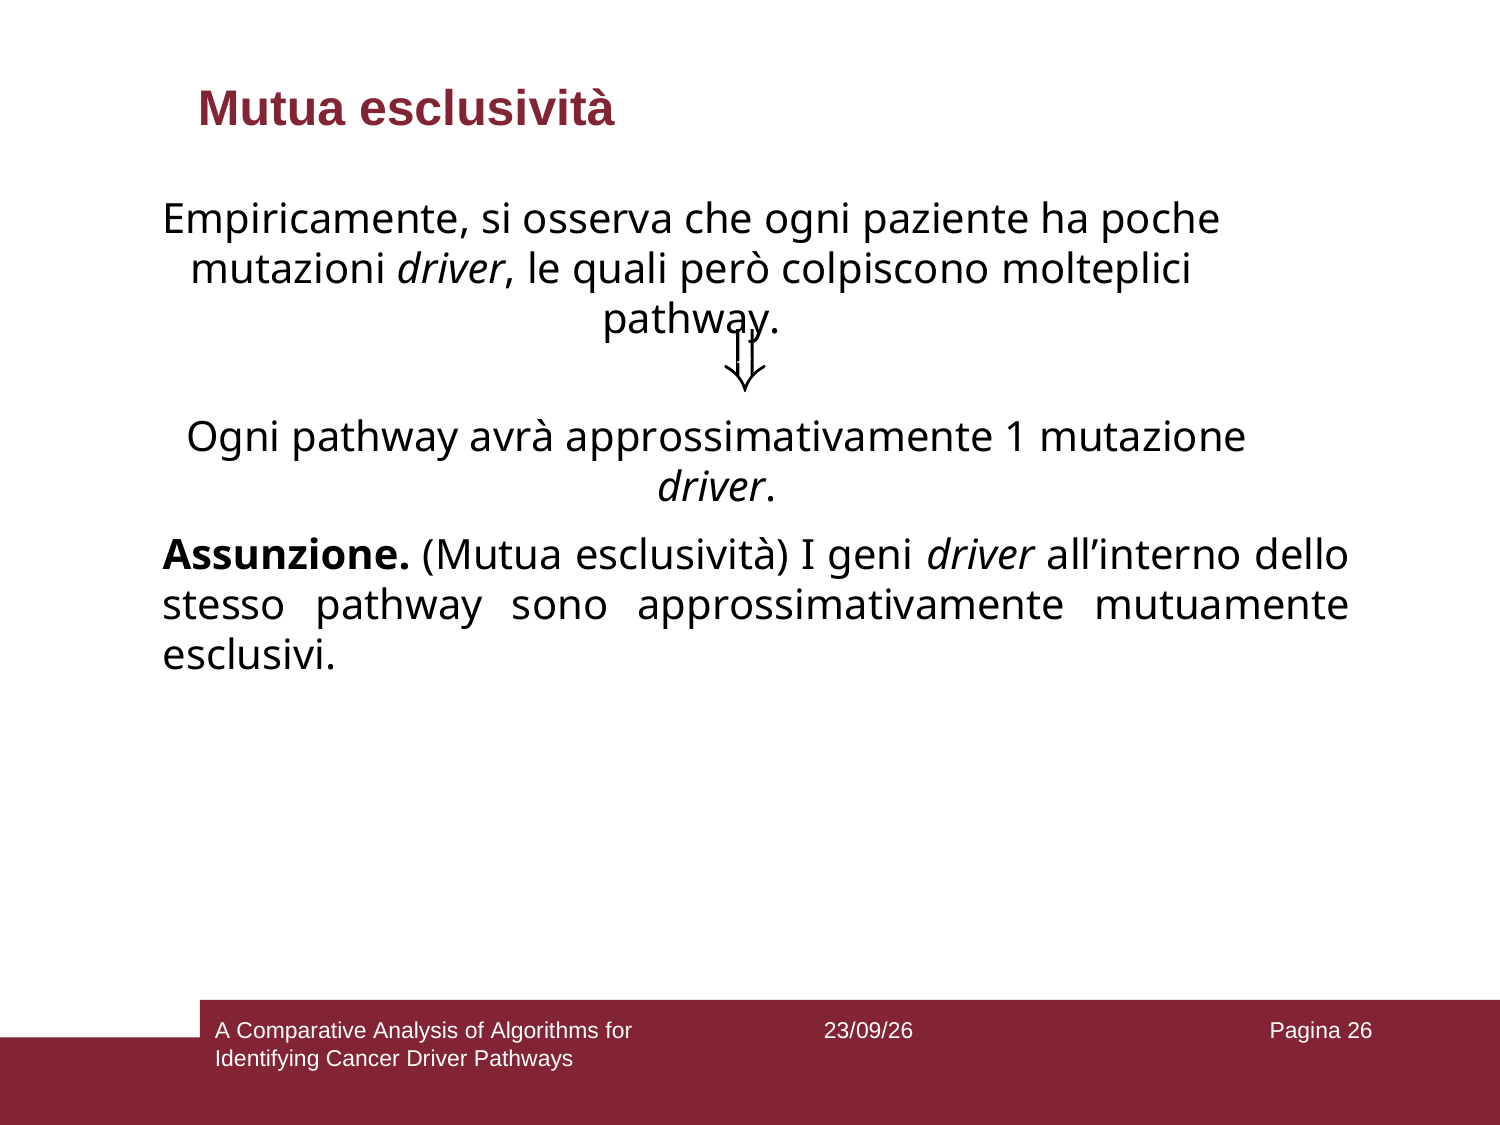

# Mutua esclusività
Empiricamente, si osserva che ogni paziente ha poche mutazioni driver, le quali però colpiscono molteplici pathway.
\
Ogni pathway avrà approssimativamente 1 mutazione driver.
Assunzione. (Mutua esclusività) I geni driver all’interno dello stesso pathway sono approssimativamente mutuamente esclusivi.
A Comparative Analysis of Algorithms for Identifying Cancer Driver Pathways
Pagina